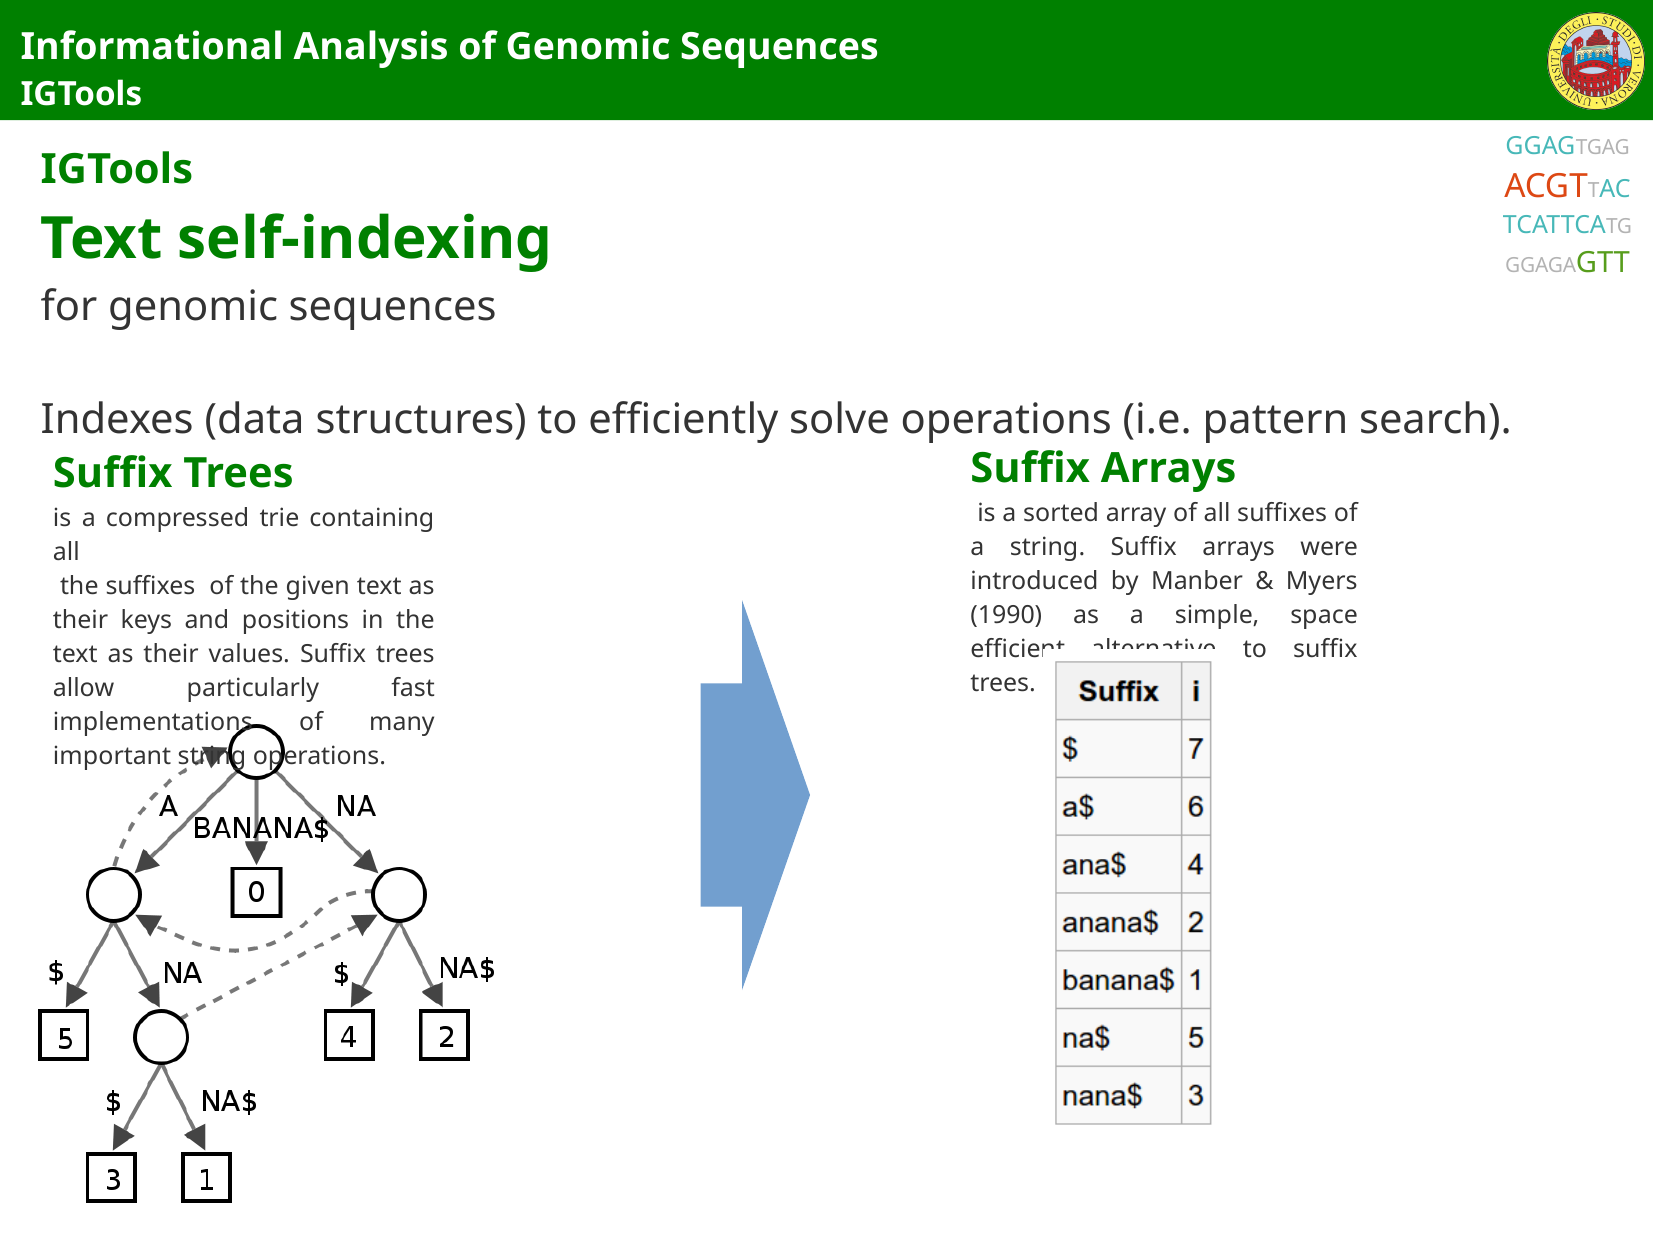

Informational Analysis of Genomic Sequences
IGTools
GGAGTGAGACGTTACTCATTCATGGGAGAGTT
IGTools
Text self-indexing
for genomic sequences
Indexes (data structures) to efficiently solve operations (i.e. pattern search).
Suffix Arrays
 is a sorted array of all suffixes of a string. Suffix arrays were introduced by Manber & Myers (1990) as a simple, space efficient alternative to suffix trees.
Suffix Trees
is a compressed trie containing all
 the suffixes of the given text as their keys and positions in the text as their values. Suffix trees allow particularly fast implementations of many important string operations.